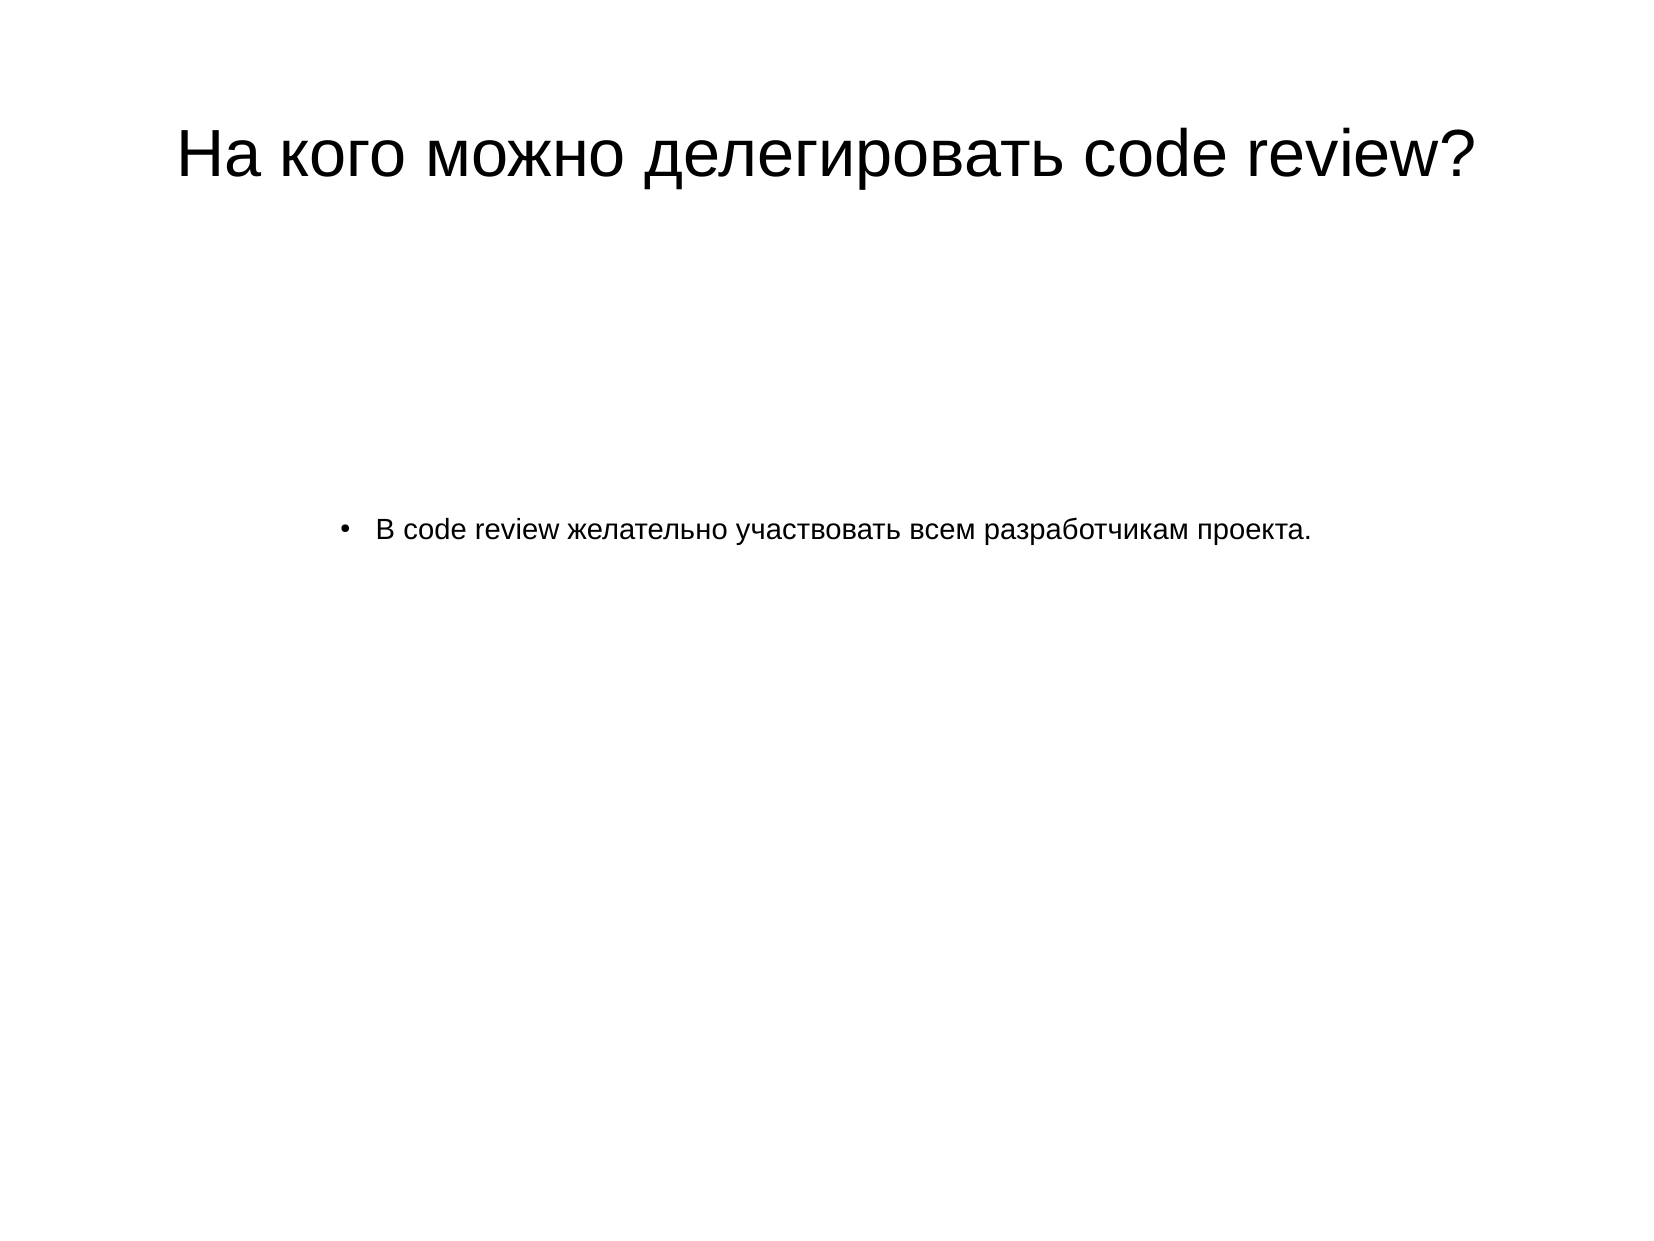

# На кого можно делегировать code review?
В code review желательно участвовать всем разработчикам проекта.